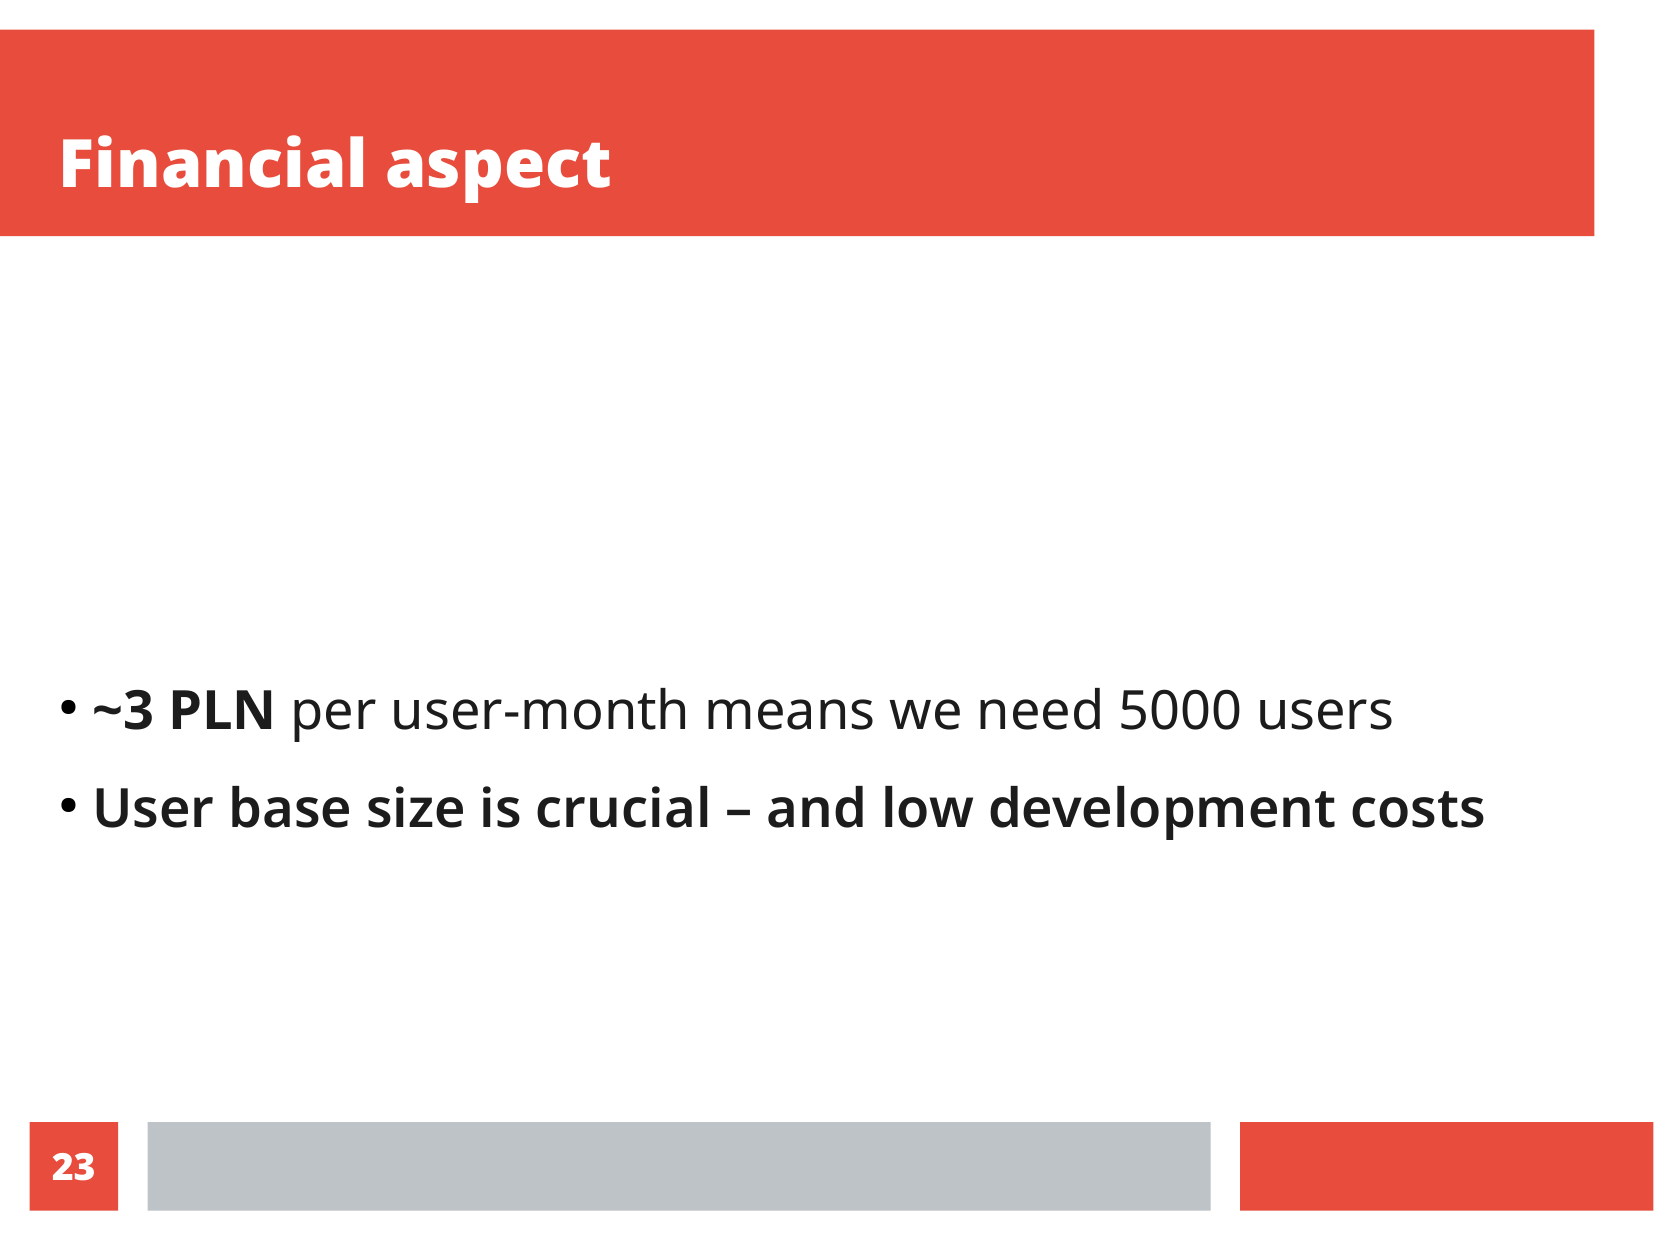

# Financial aspect
 ~3 PLN per user-month means we need 5000 users
 User base size is crucial – and low development costs
23